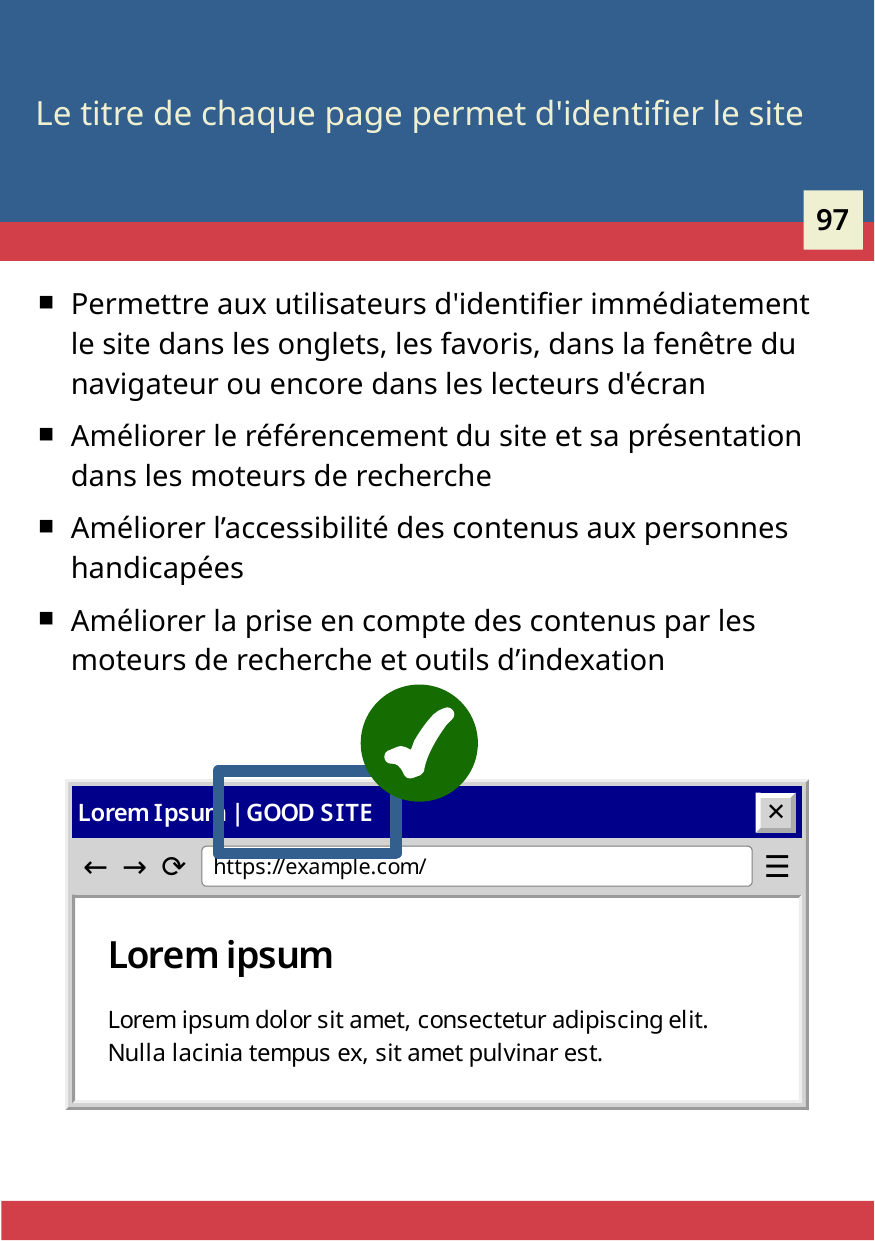

# Le titre de chaque page permet d'identifier le site
97
Permettre aux utilisateurs d'identifier immédiatement le site dans les onglets, les favoris, dans la fenêtre du navigateur ou encore dans les lecteurs d'écran
Améliorer le référencement du site et sa présentation dans les moteurs de recherche
Améliorer l’accessibilité des contenus aux personnes handicapées
Améliorer la prise en compte des contenus par les moteurs de recherche et outils d’indexation